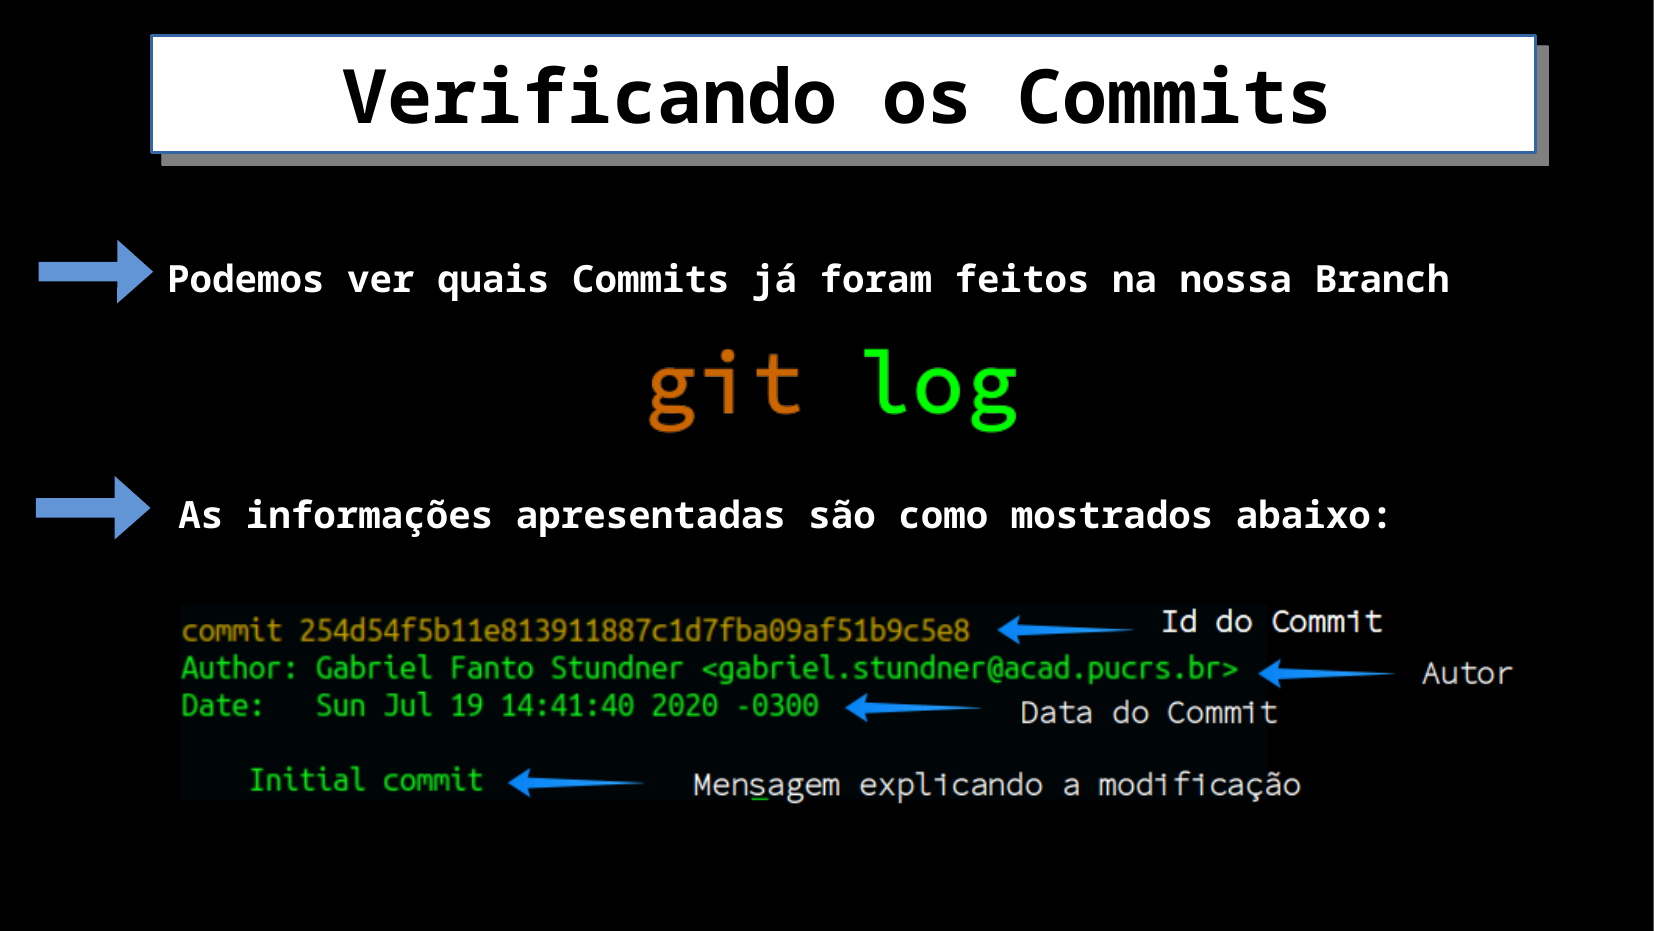

Verificando os Commits
Podemos ver quais Commits já foram feitos na nossa Branch
As informações apresentadas são como mostrados abaixo: